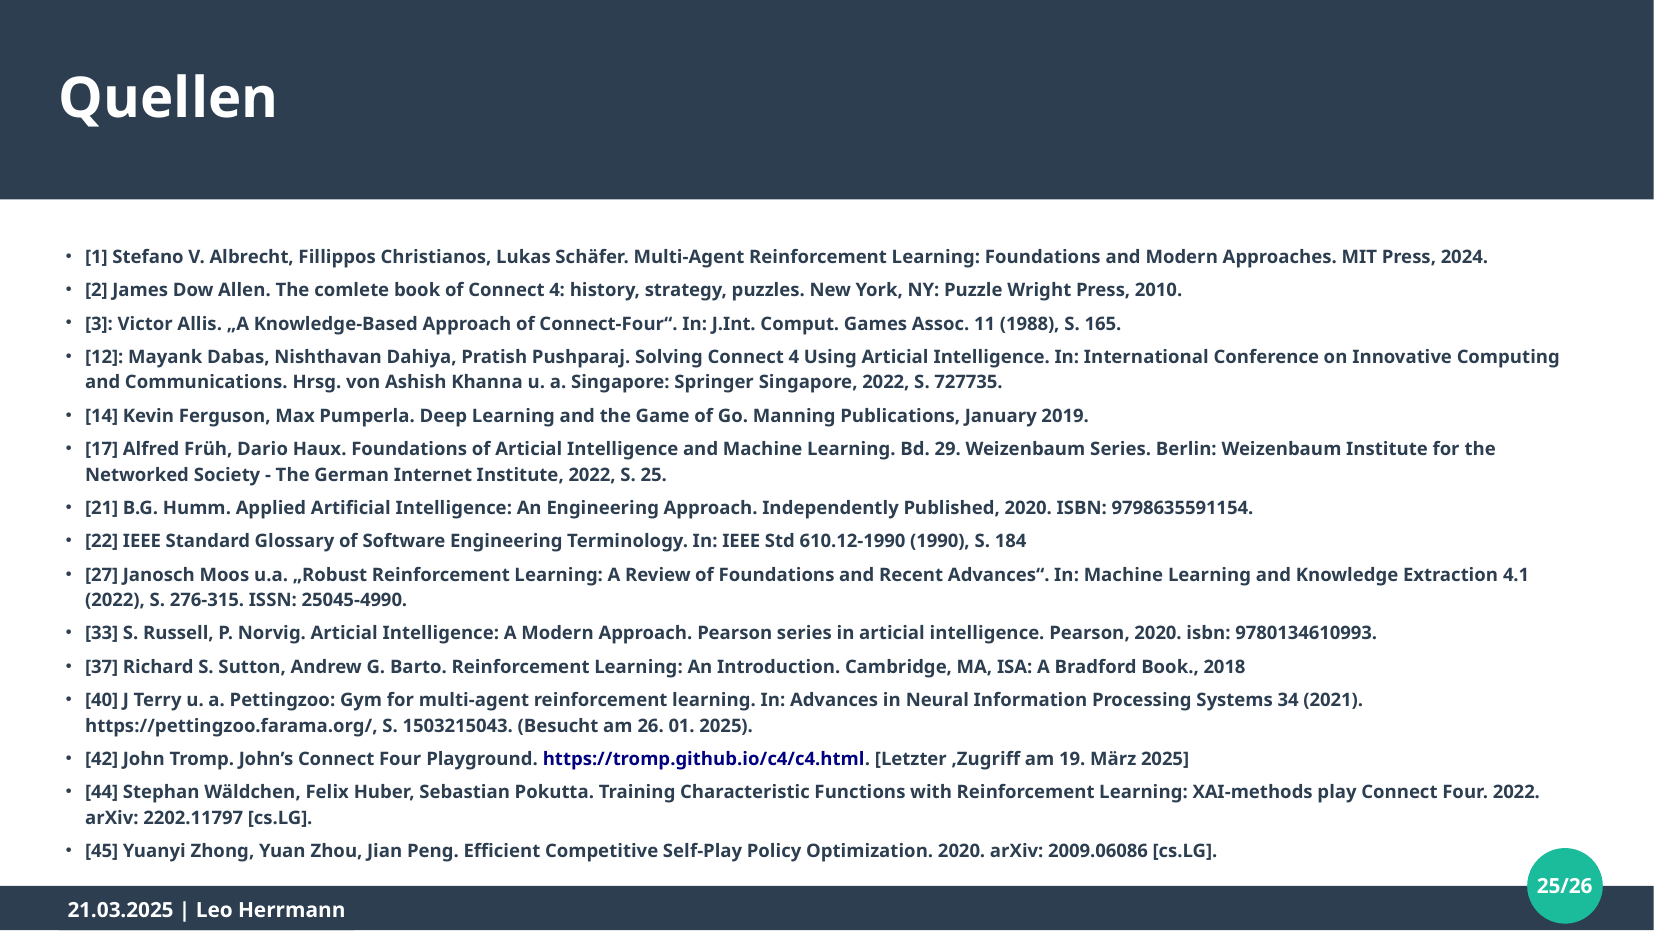

# Quellen
[1] Stefano V. Albrecht, Fillippos Christianos, Lukas Schäfer. Multi-Agent Reinforcement Learning: Foundations and Modern Approaches. MIT Press, 2024.
[2] James Dow Allen. The comlete book of Connect 4: history, strategy, puzzles. New York, NY: Puzzle Wright Press, 2010.
[3]: Victor Allis. „A Knowledge-Based Approach of Connect-Four“. In: J.Int. Comput. Games Assoc. 11 (1988), S. 165.
[12]: Mayank Dabas, Nishthavan Dahiya, Pratish Pushparaj. Solving Connect 4 Using Articial Intelligence. In: International Conference on Innovative Computing and Communications. Hrsg. von Ashish Khanna u. a. Singapore: Springer Singapore, 2022, S. 727735.
[14] Kevin Ferguson, Max Pumperla. Deep Learning and the Game of Go. Manning Publications, January 2019.
[17] Alfred Früh, Dario Haux. Foundations of Articial Intelligence and Machine Learning. Bd. 29. Weizenbaum Series. Berlin: Weizenbaum Institute for the Networked Society - The German Internet Institute, 2022, S. 25.
[21] B.G. Humm. Applied Artificial Intelligence: An Engineering Approach. Independently Published, 2020. ISBN: 9798635591154.
[22] IEEE Standard Glossary of Software Engineering Terminology. In: IEEE Std 610.12-1990 (1990), S. 184
[27] Janosch Moos u.a. „Robust Reinforcement Learning: A Review of Foundations and Recent Advances“. In: Machine Learning and Knowledge Extraction 4.1 (2022), S. 276-315. ISSN: 25045-4990.
[33] S. Russell, P. Norvig. Articial Intelligence: A Modern Approach. Pearson series in articial intelligence. Pearson, 2020. isbn: 9780134610993.
[37] Richard S. Sutton, Andrew G. Barto. Reinforcement Learning: An Introduction. Cambridge, MA, ISA: A Bradford Book., 2018
[40] J Terry u. a. Pettingzoo: Gym for multi-agent reinforcement learning. In: Advances in Neural Information Processing Systems 34 (2021). https://pettingzoo.farama.org/, S. 1503215043. (Besucht am 26. 01. 2025).
[42] John Tromp. John’s Connect Four Playground. https://tromp.github.io/c4/c4.html. [Letzter ‚Zugriff am 19. März 2025]
[44] Stephan Wäldchen, Felix Huber, Sebastian Pokutta. Training Characteristic Functions with Reinforcement Learning: XAI-methods play Connect Four. 2022. arXiv: 2202.11797 [cs.LG].
[45] Yuanyi Zhong, Yuan Zhou, Jian Peng. Efficient Competitive Self-Play Policy Optimization. 2020. arXiv: 2009.06086 [cs.LG].